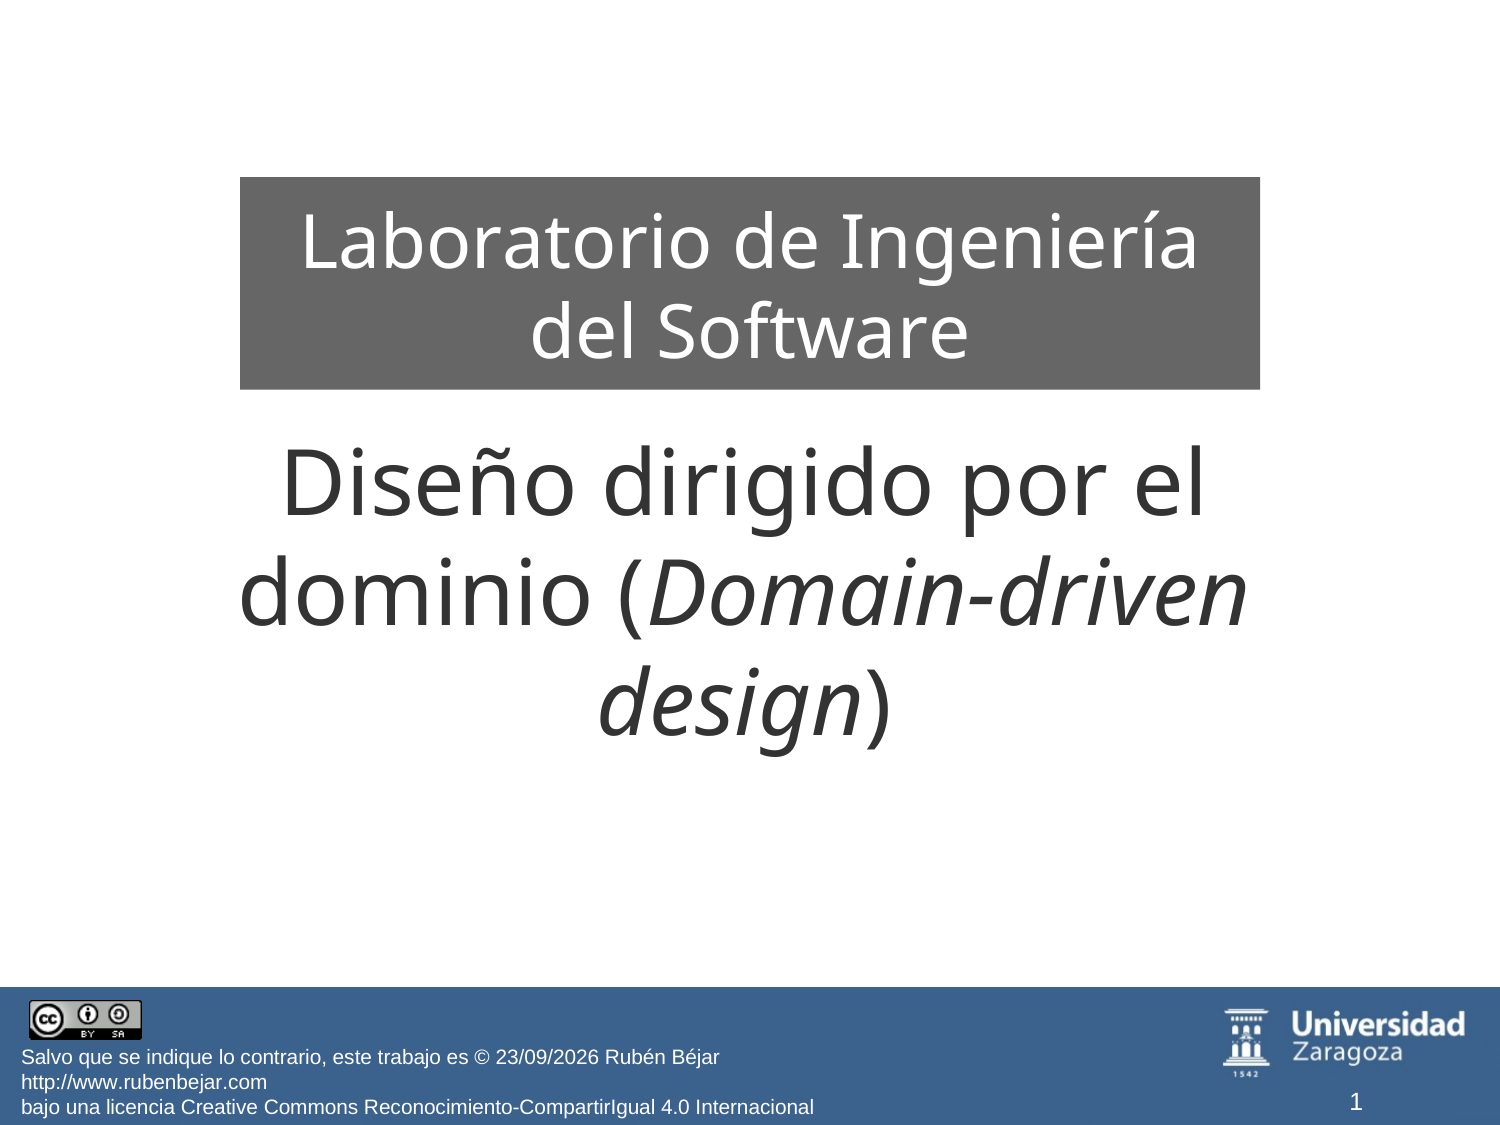

Laboratorio de Ingeniería del Software
Diseño dirigido por el dominio (Domain-driven design)